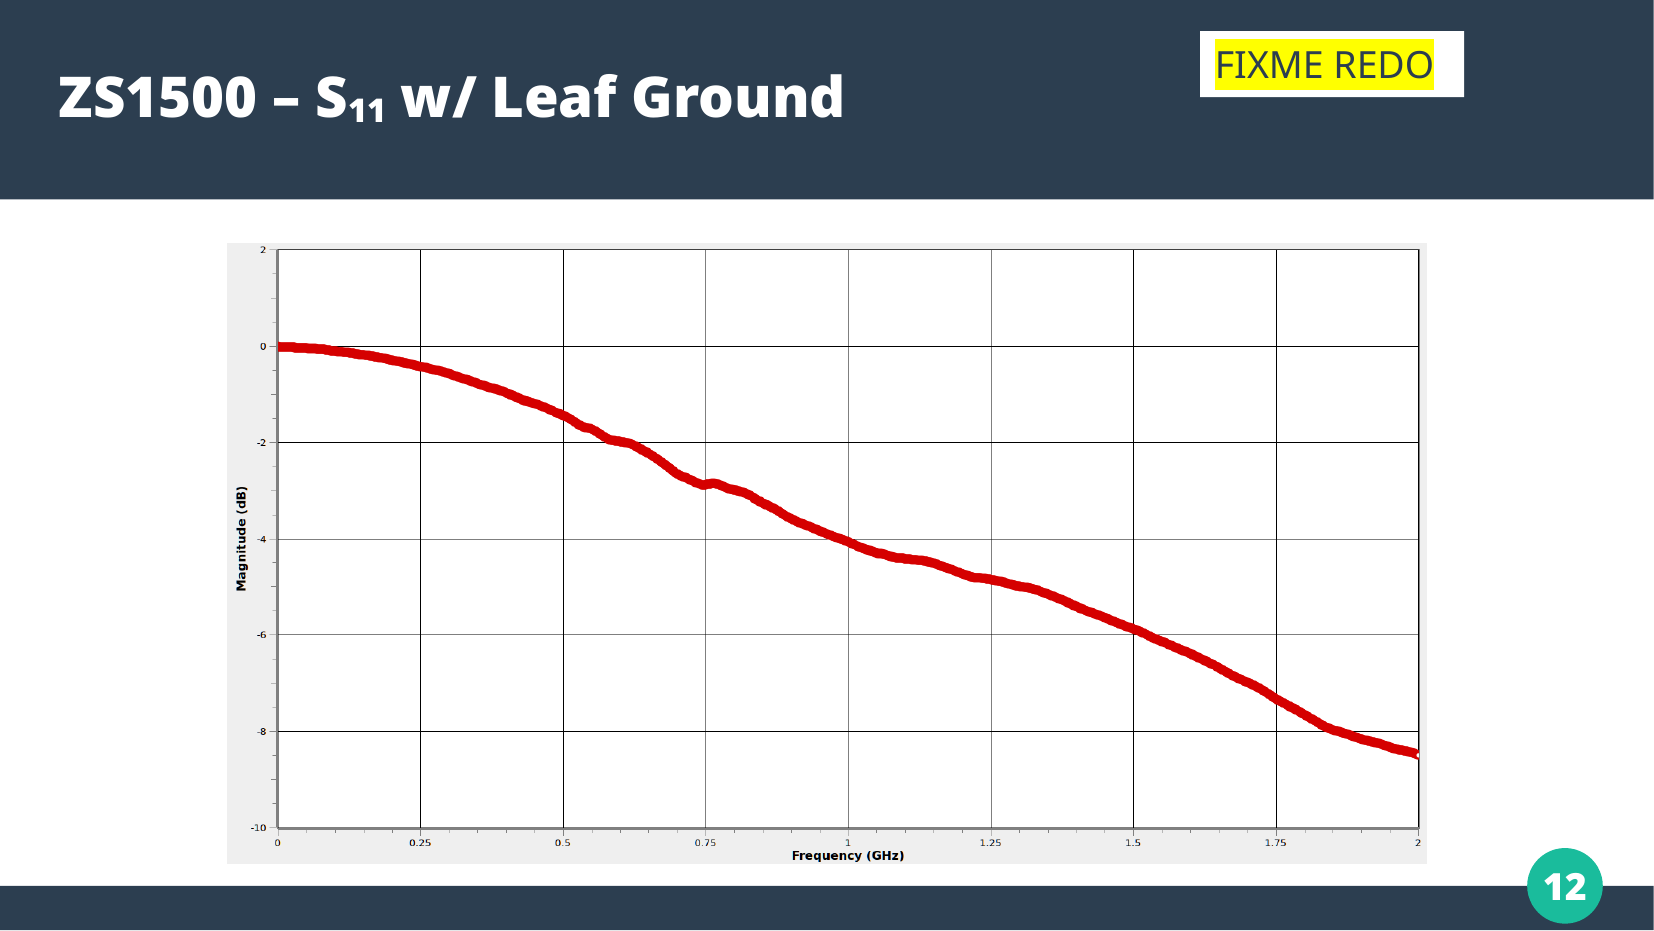

FIXME REDO
# ZS1500 – S11 w/ Leaf Ground